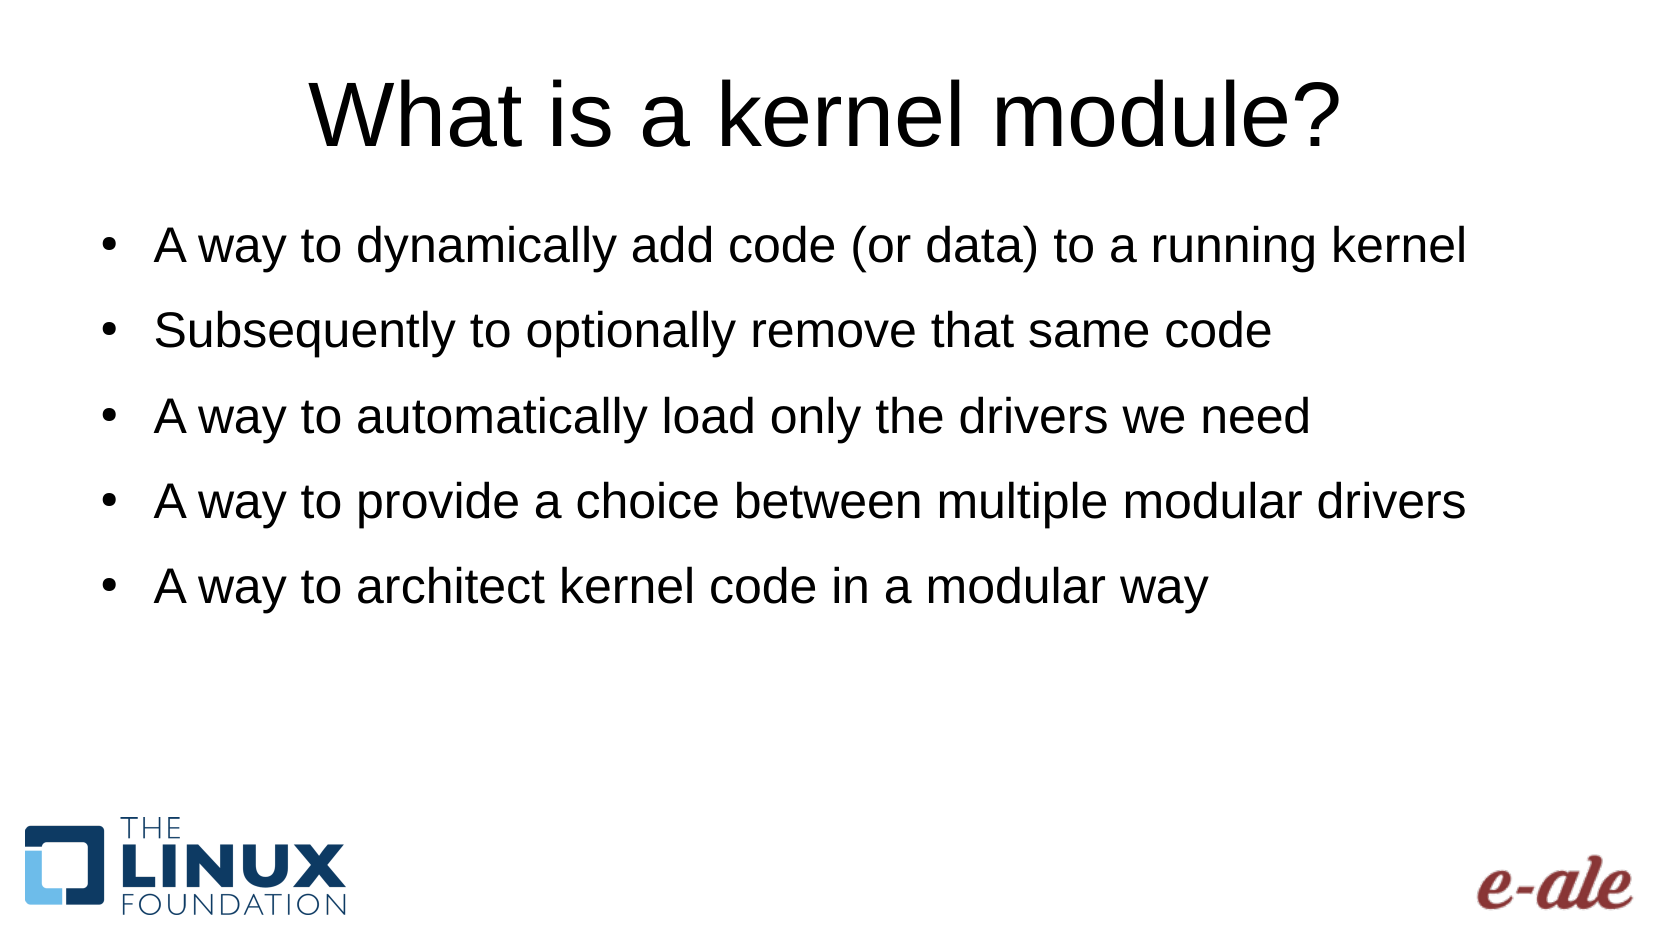

# What is a kernel module?
A way to dynamically add code (or data) to a running kernel
Subsequently to optionally remove that same code
A way to automatically load only the drivers we need
A way to provide a choice between multiple modular drivers
A way to architect kernel code in a modular way